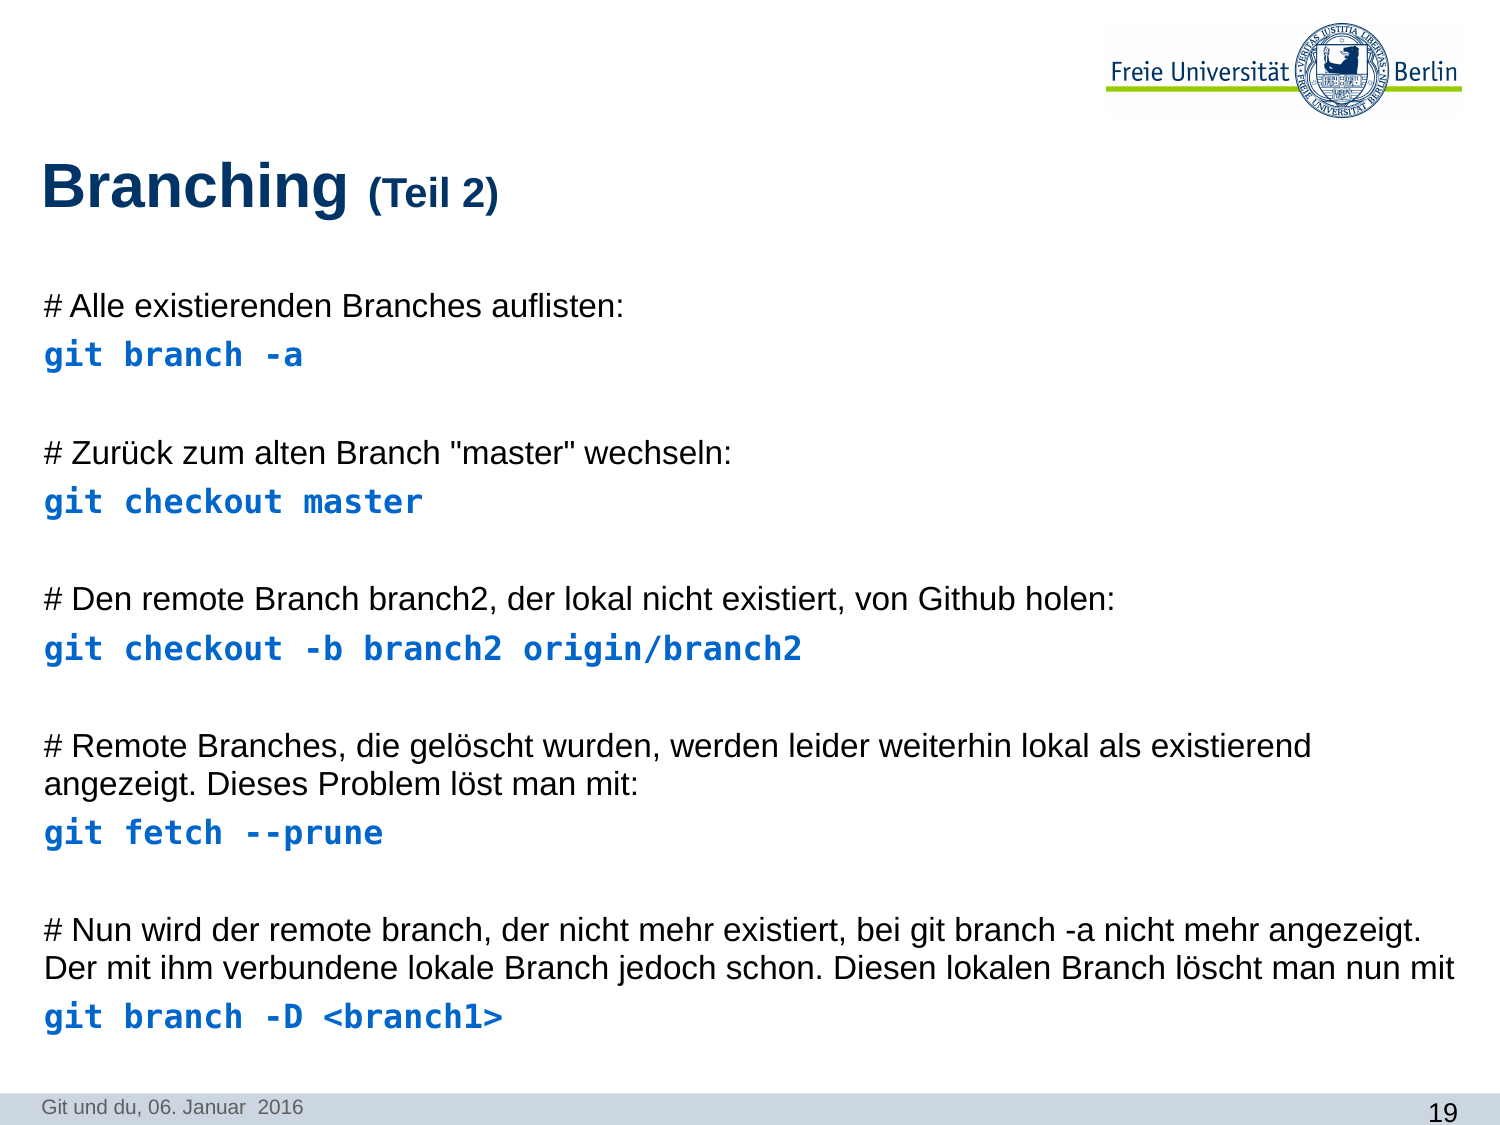

# Branching (Teil 2)
# Alle existierenden Branches auflisten:
git branch -a
# Zurück zum alten Branch "master" wechseln:
git checkout master
# Den remote Branch branch2, der lokal nicht existiert, von Github holen:
git checkout -b branch2 origin/branch2
# Remote Branches, die gelöscht wurden, werden leider weiterhin lokal als existierend angezeigt. Dieses Problem löst man mit:
git fetch --prune
# Nun wird der remote branch, der nicht mehr existiert, bei git branch -a nicht mehr angezeigt. Der mit ihm verbundene lokale Branch jedoch schon. Diesen lokalen Branch löscht man nun mit
git branch -D <branch1>